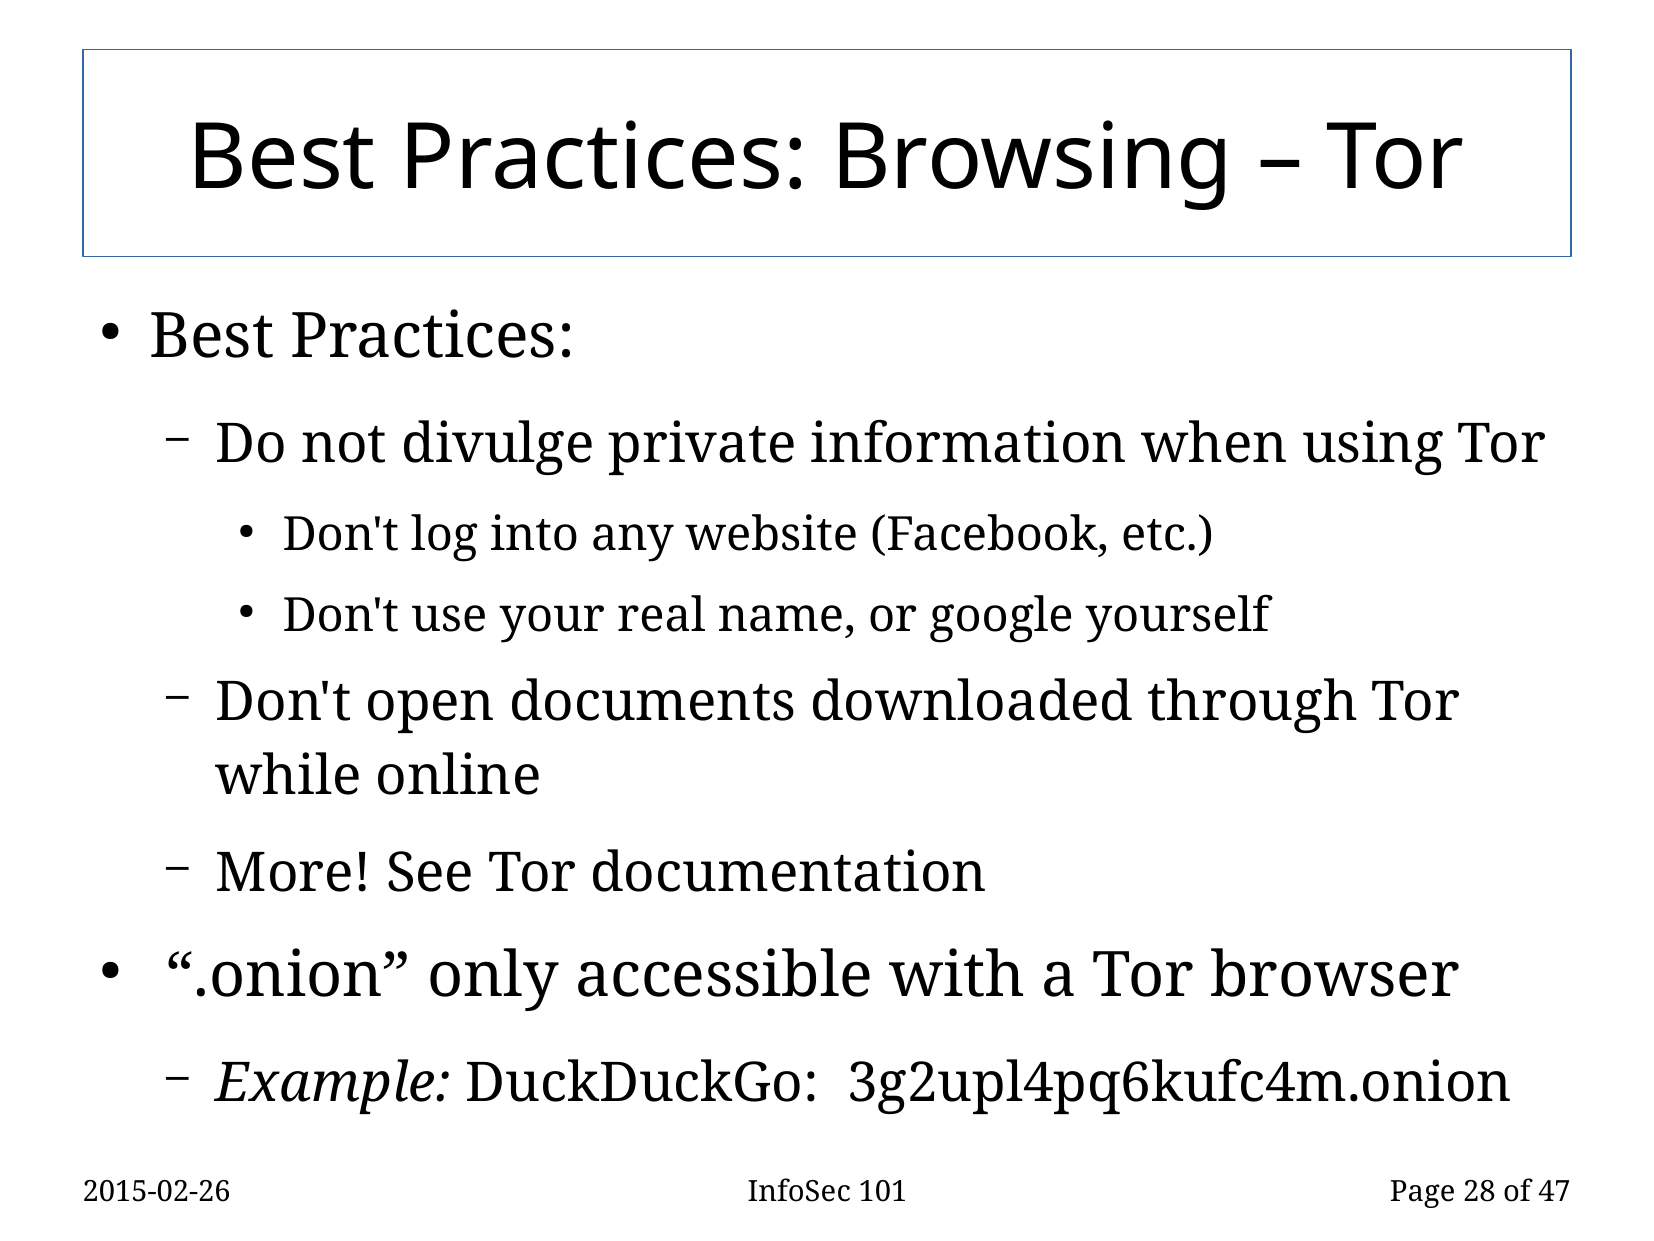

# Best Practices: Browsing – Tor
Best Practices:
Do not divulge private information when using Tor
Don't log into any website (Facebook, etc.)
Don't use your real name, or google yourself
Don't open documents downloaded through Tor while online
More! See Tor documentation
 “.onion” only accessible with a Tor browser
Example: DuckDuckGo: 3g2upl4pq6kufc4m.onion
2015-02-26
InfoSec 101
28